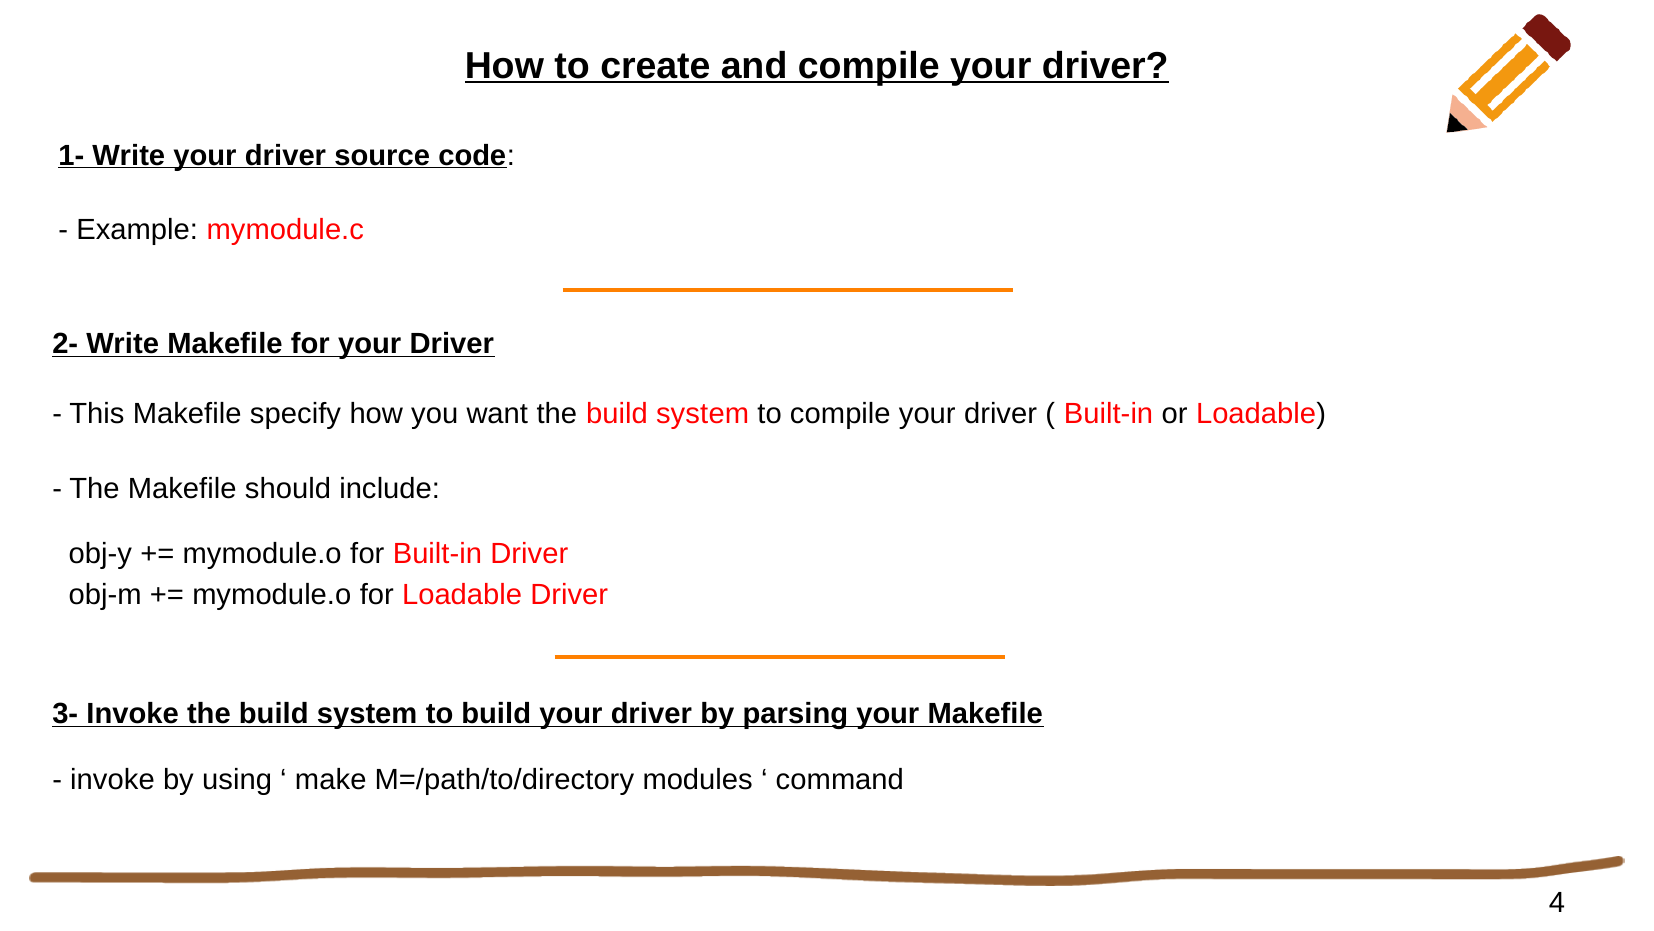

How to create and compile your driver?
1- Write your driver source code:
- Example: mymodule.c
2- Write Makefile for your Driver
- This Makefile specify how you want the build system to compile your driver ( Built-in or Loadable)
- The Makefile should include:
 obj-y += mymodule.o for Built-in Driver
 obj-m += mymodule.o for Loadable Driver
3- Invoke the build system to build your driver by parsing your Makefile
- invoke by using ‘ make M=/path/to/directory modules ‘ command
4